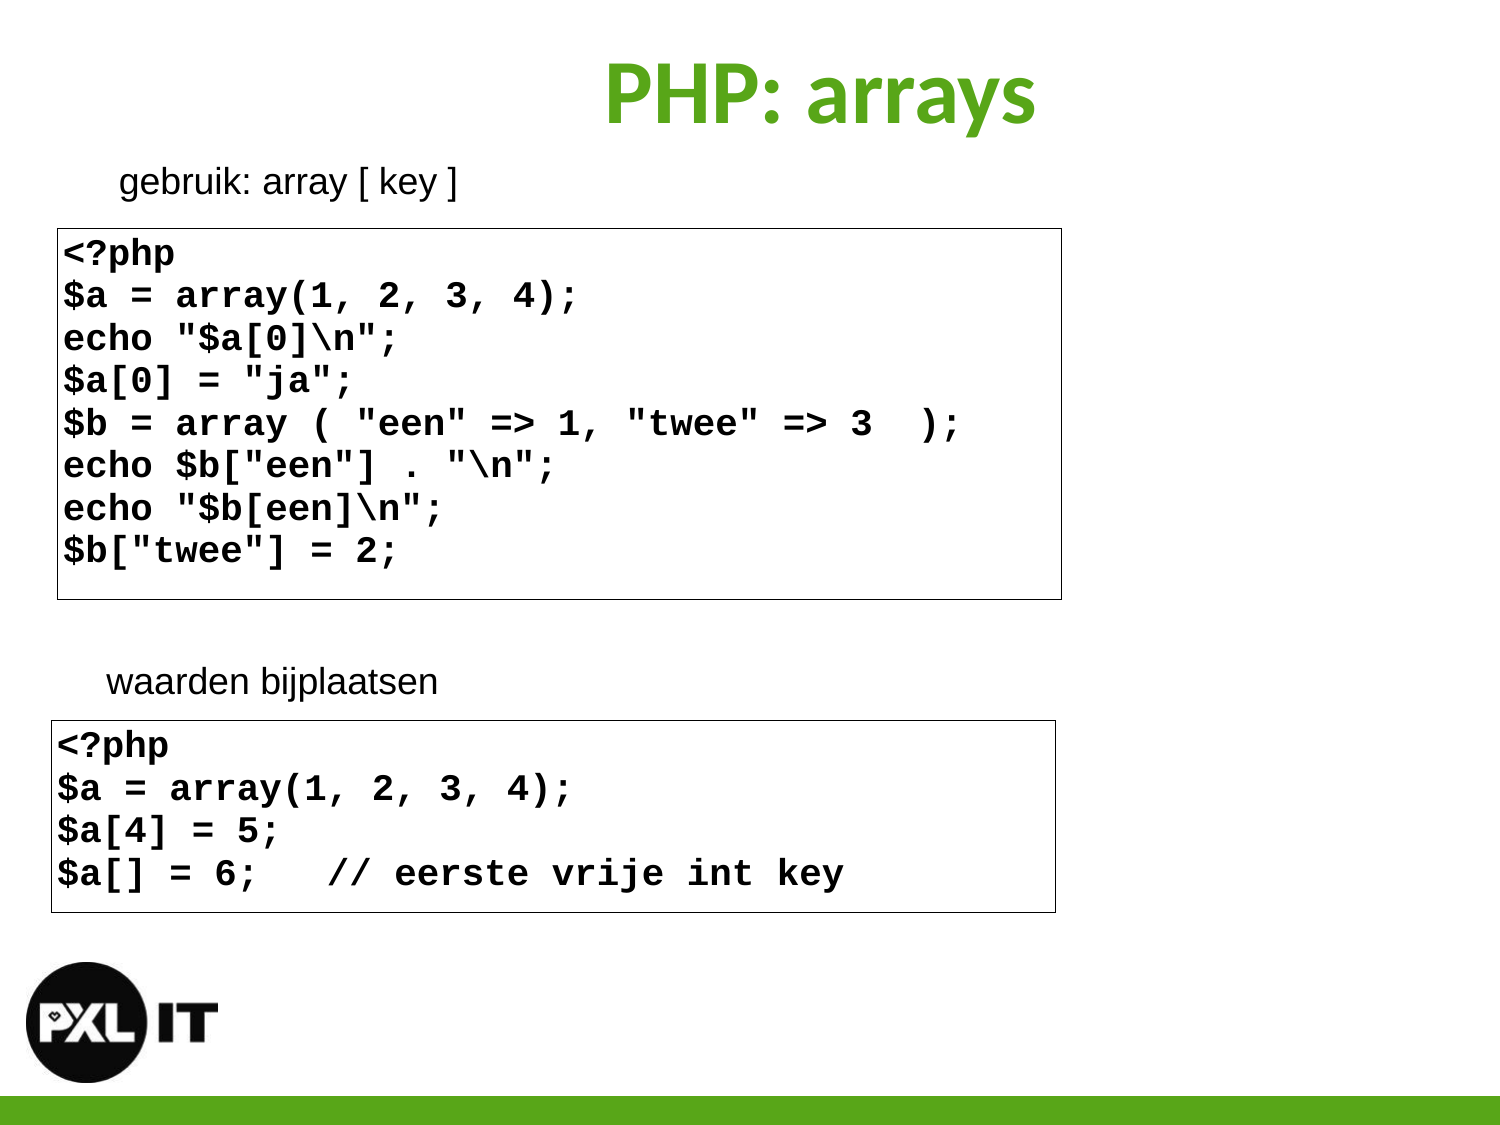

PHP: arrays
gebruik: array [ key ]
| <?php $a = array(1, 2, 3, 4); echo "$a[0]\n"; $a[0] = "ja"; $b = array ( "een" => 1, "twee" => 3 ); echo $b["een"] . "\n"; echo "$b[een]\n"; $b["twee"] = 2; |
| --- |
waarden bijplaatsen
| <?php $a = array(1, 2, 3, 4); $a[4] = 5; $a[] = 6; // eerste vrije int key |
| --- |